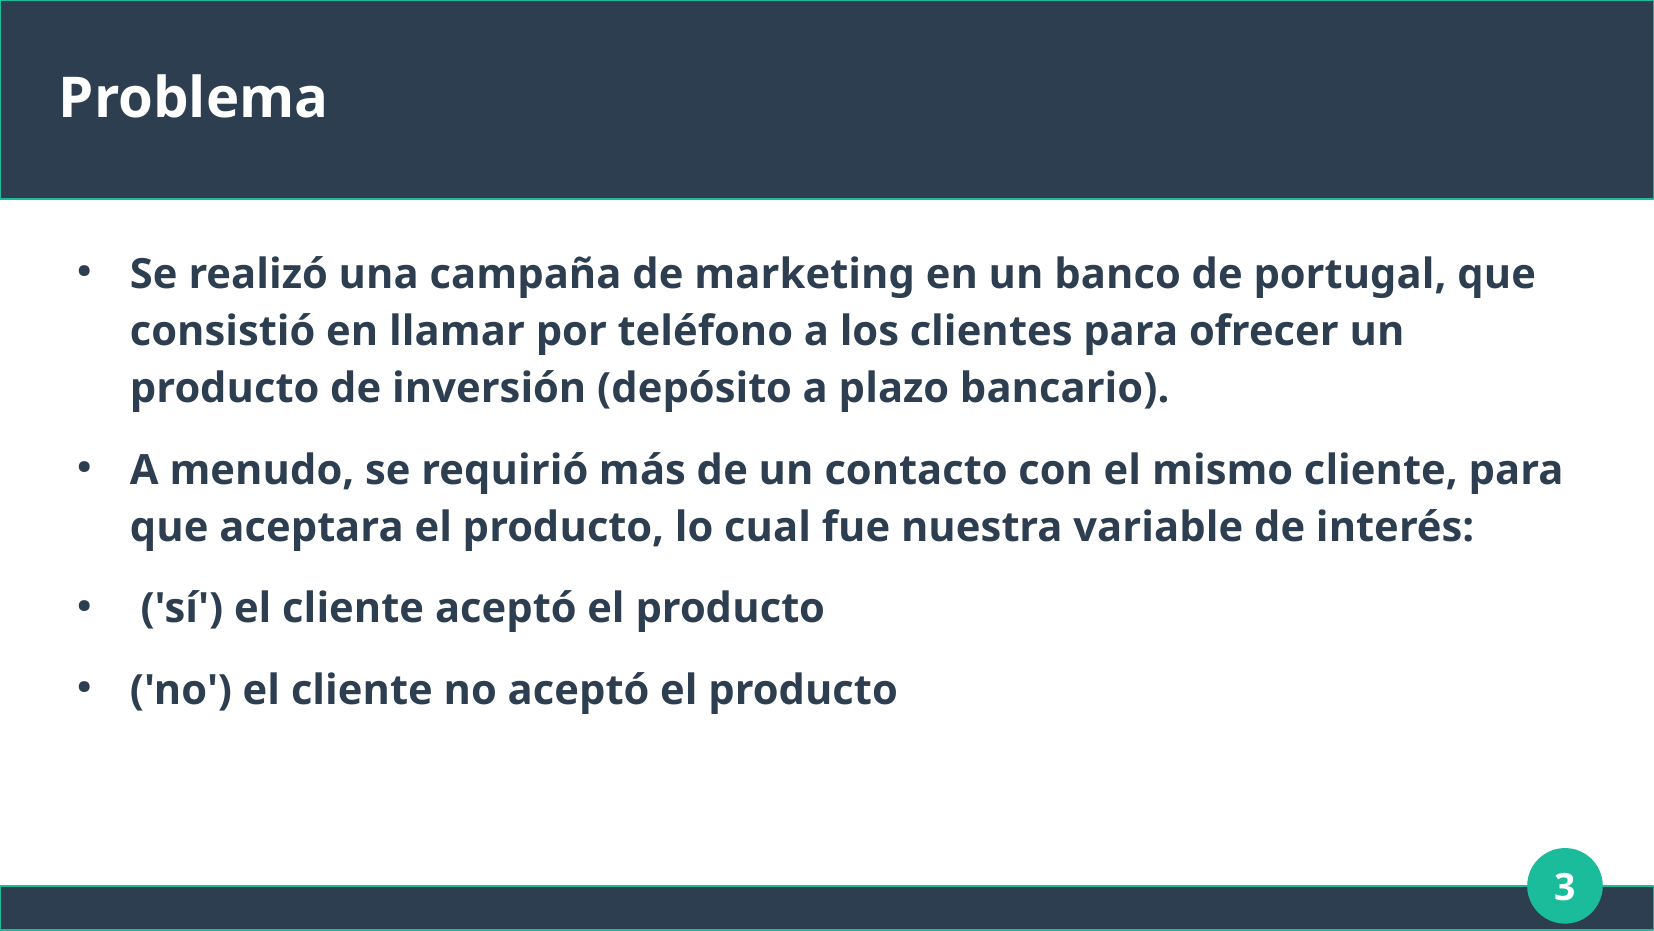

# Problema
Se realizó una campaña de marketing en un banco de portugal, que consistió en llamar por teléfono a los clientes para ofrecer un producto de inversión (depósito a plazo bancario).
A menudo, se requirió más de un contacto con el mismo cliente, para que aceptara el producto, lo cual fue nuestra variable de interés:
 ('sí') el cliente aceptó el producto
('no') el cliente no aceptó el producto
3